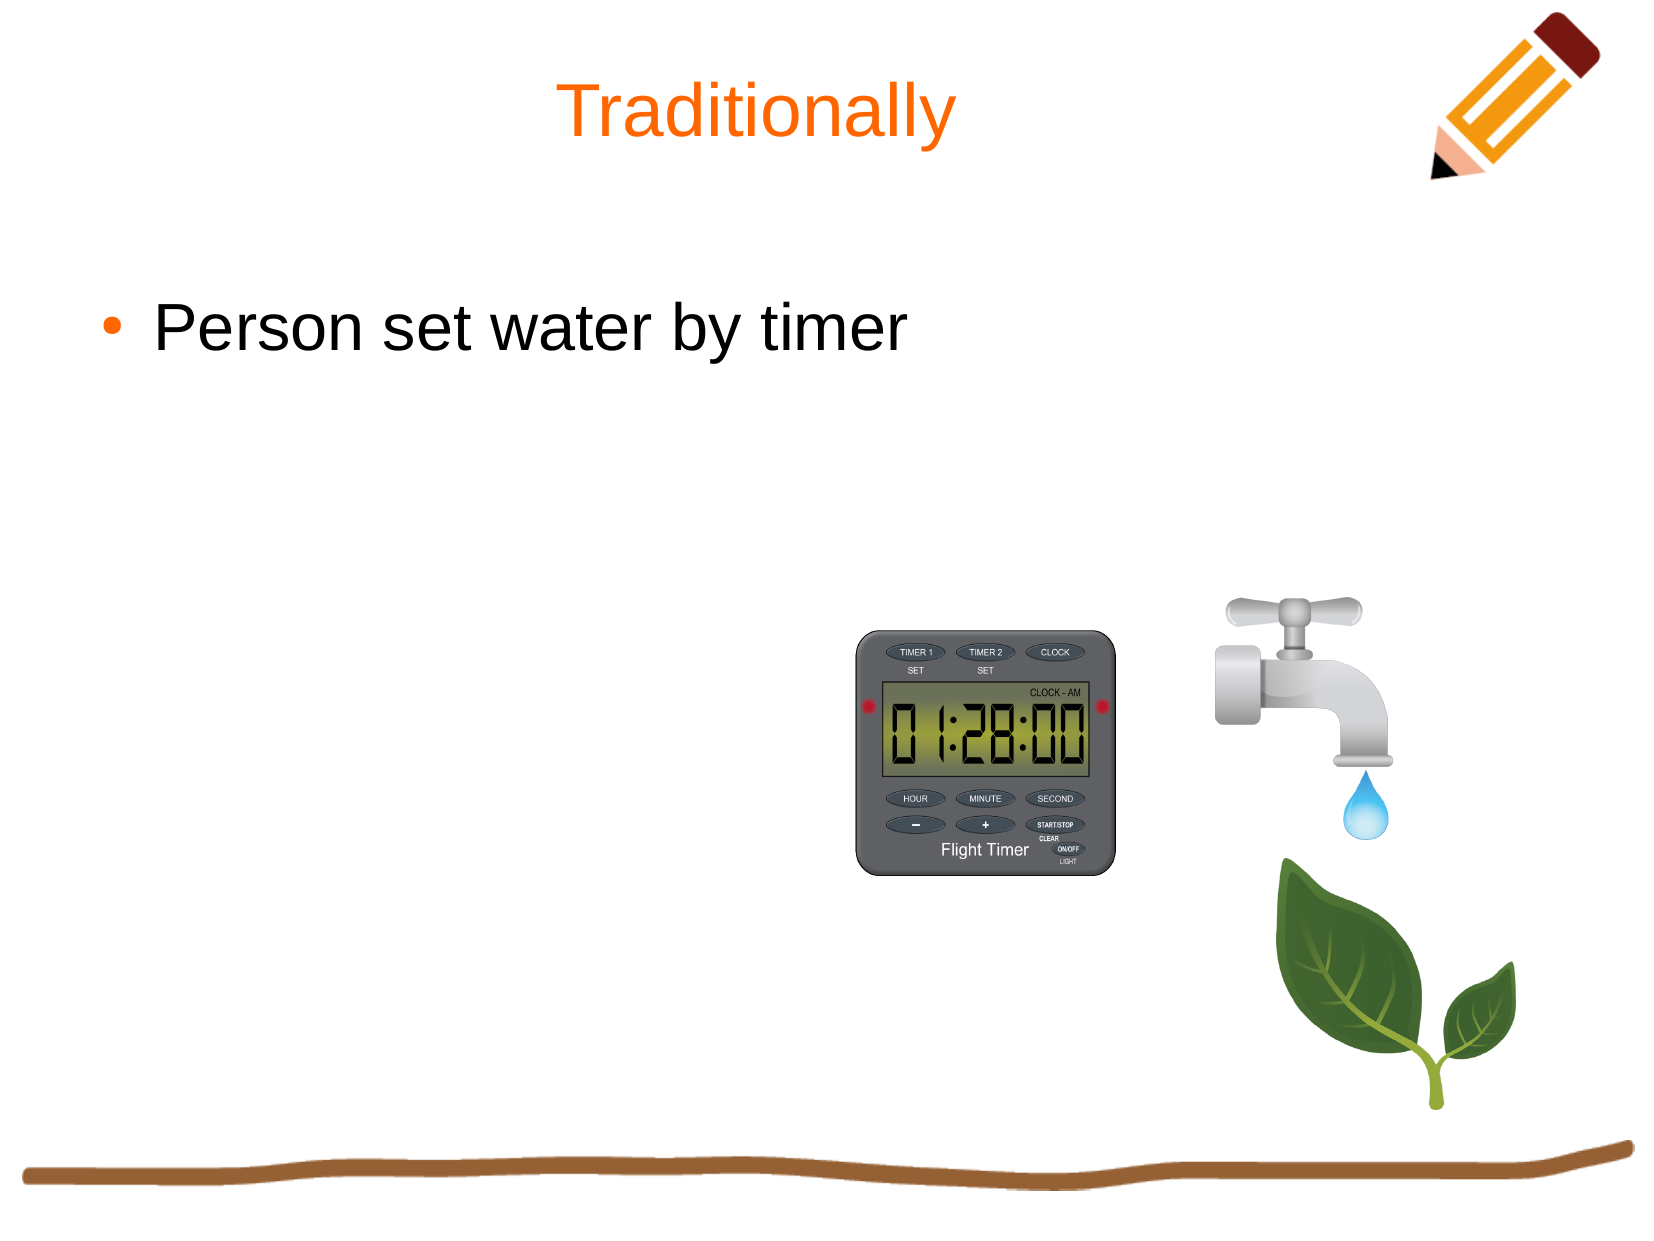

# Traditionally
Person set water by timer